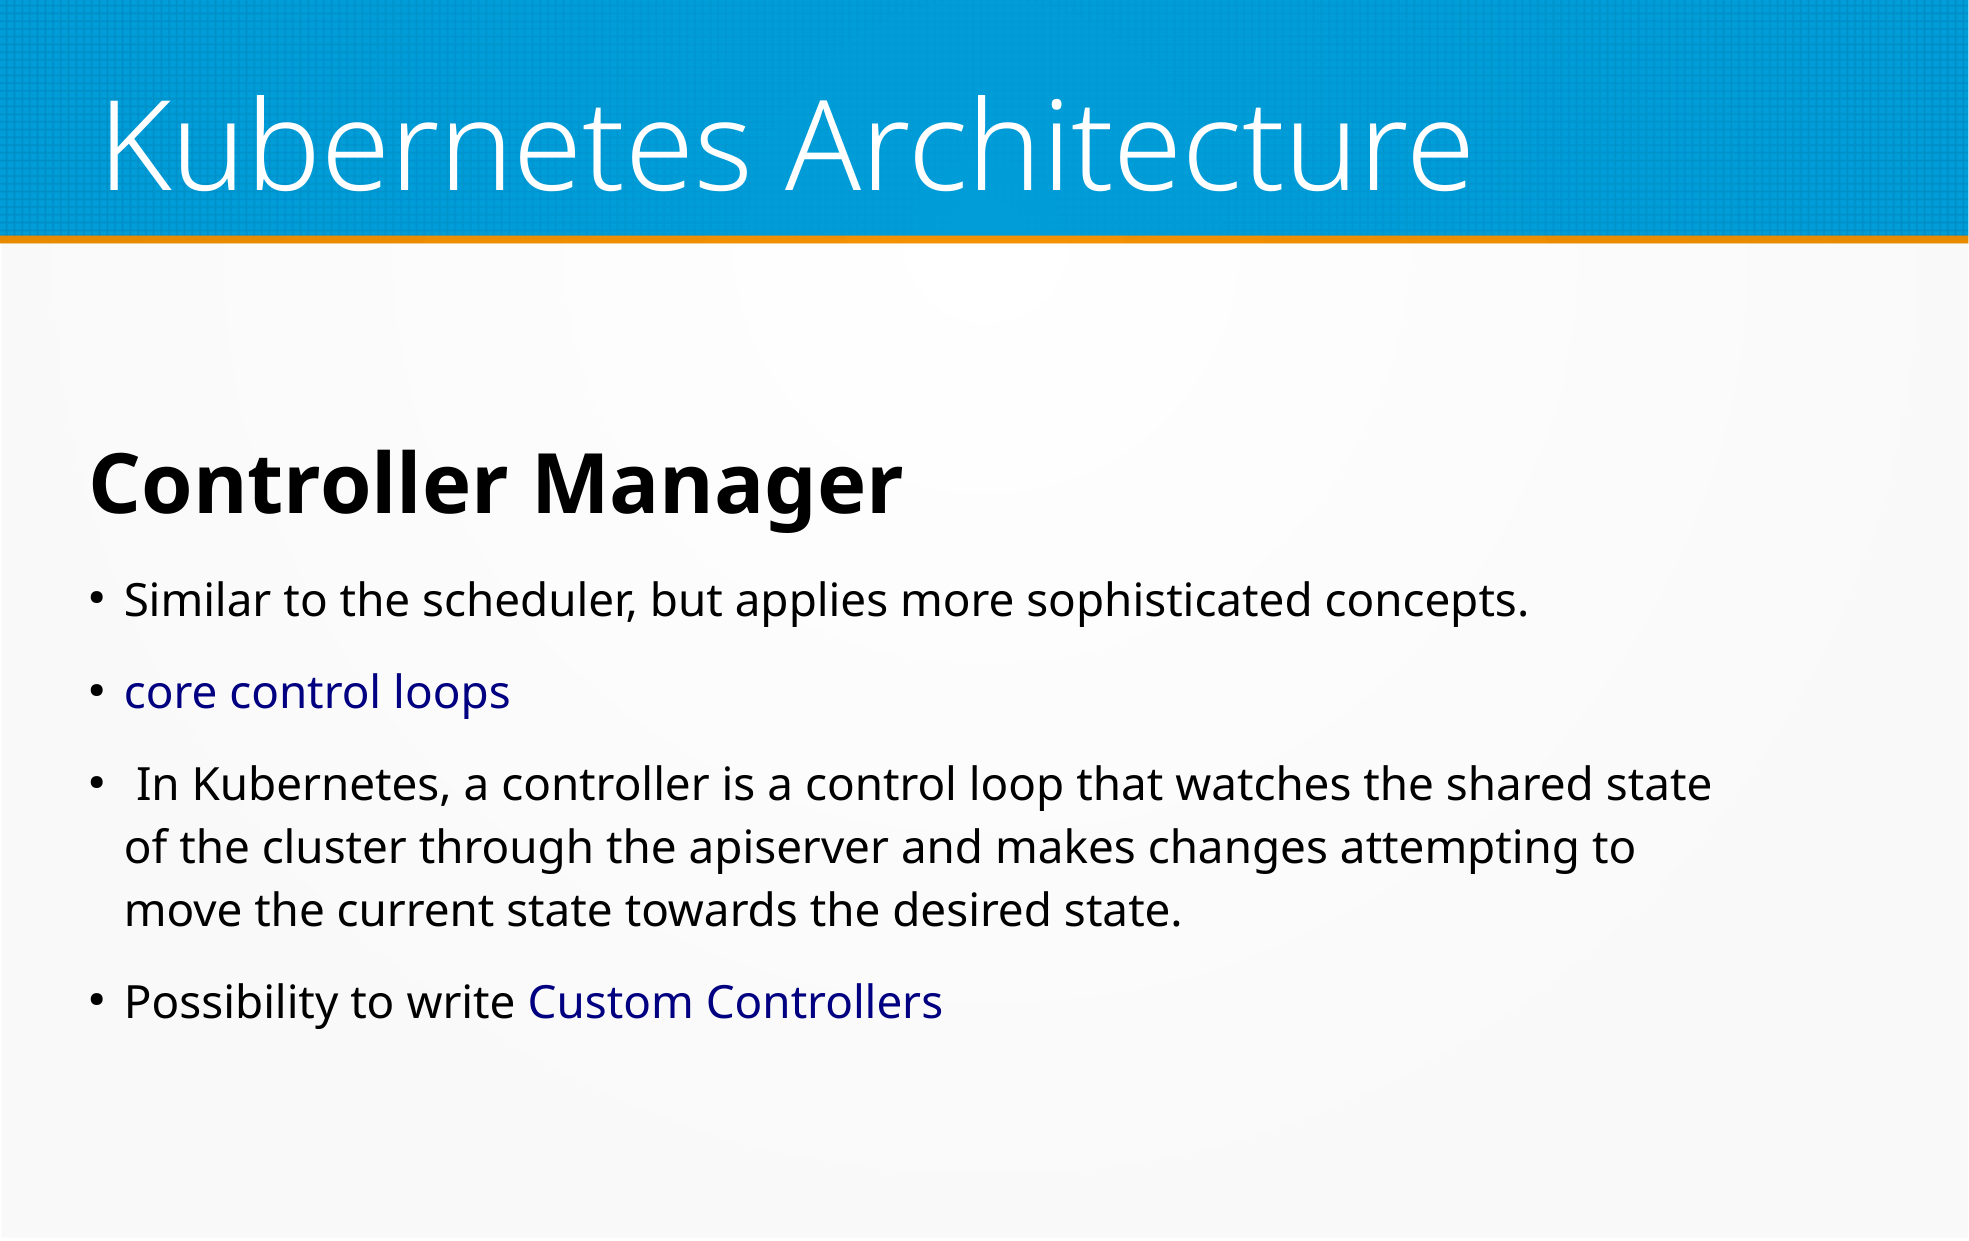

# Kubernetes Architecture
Controller Manager
Similar to the scheduler, but applies more sophisticated concepts.
core control loops
 In Kubernetes, a controller is a control loop that watches the shared state of the cluster through the apiserver and makes changes attempting to move the current state towards the desired state.
Possibility to write Custom Controllers